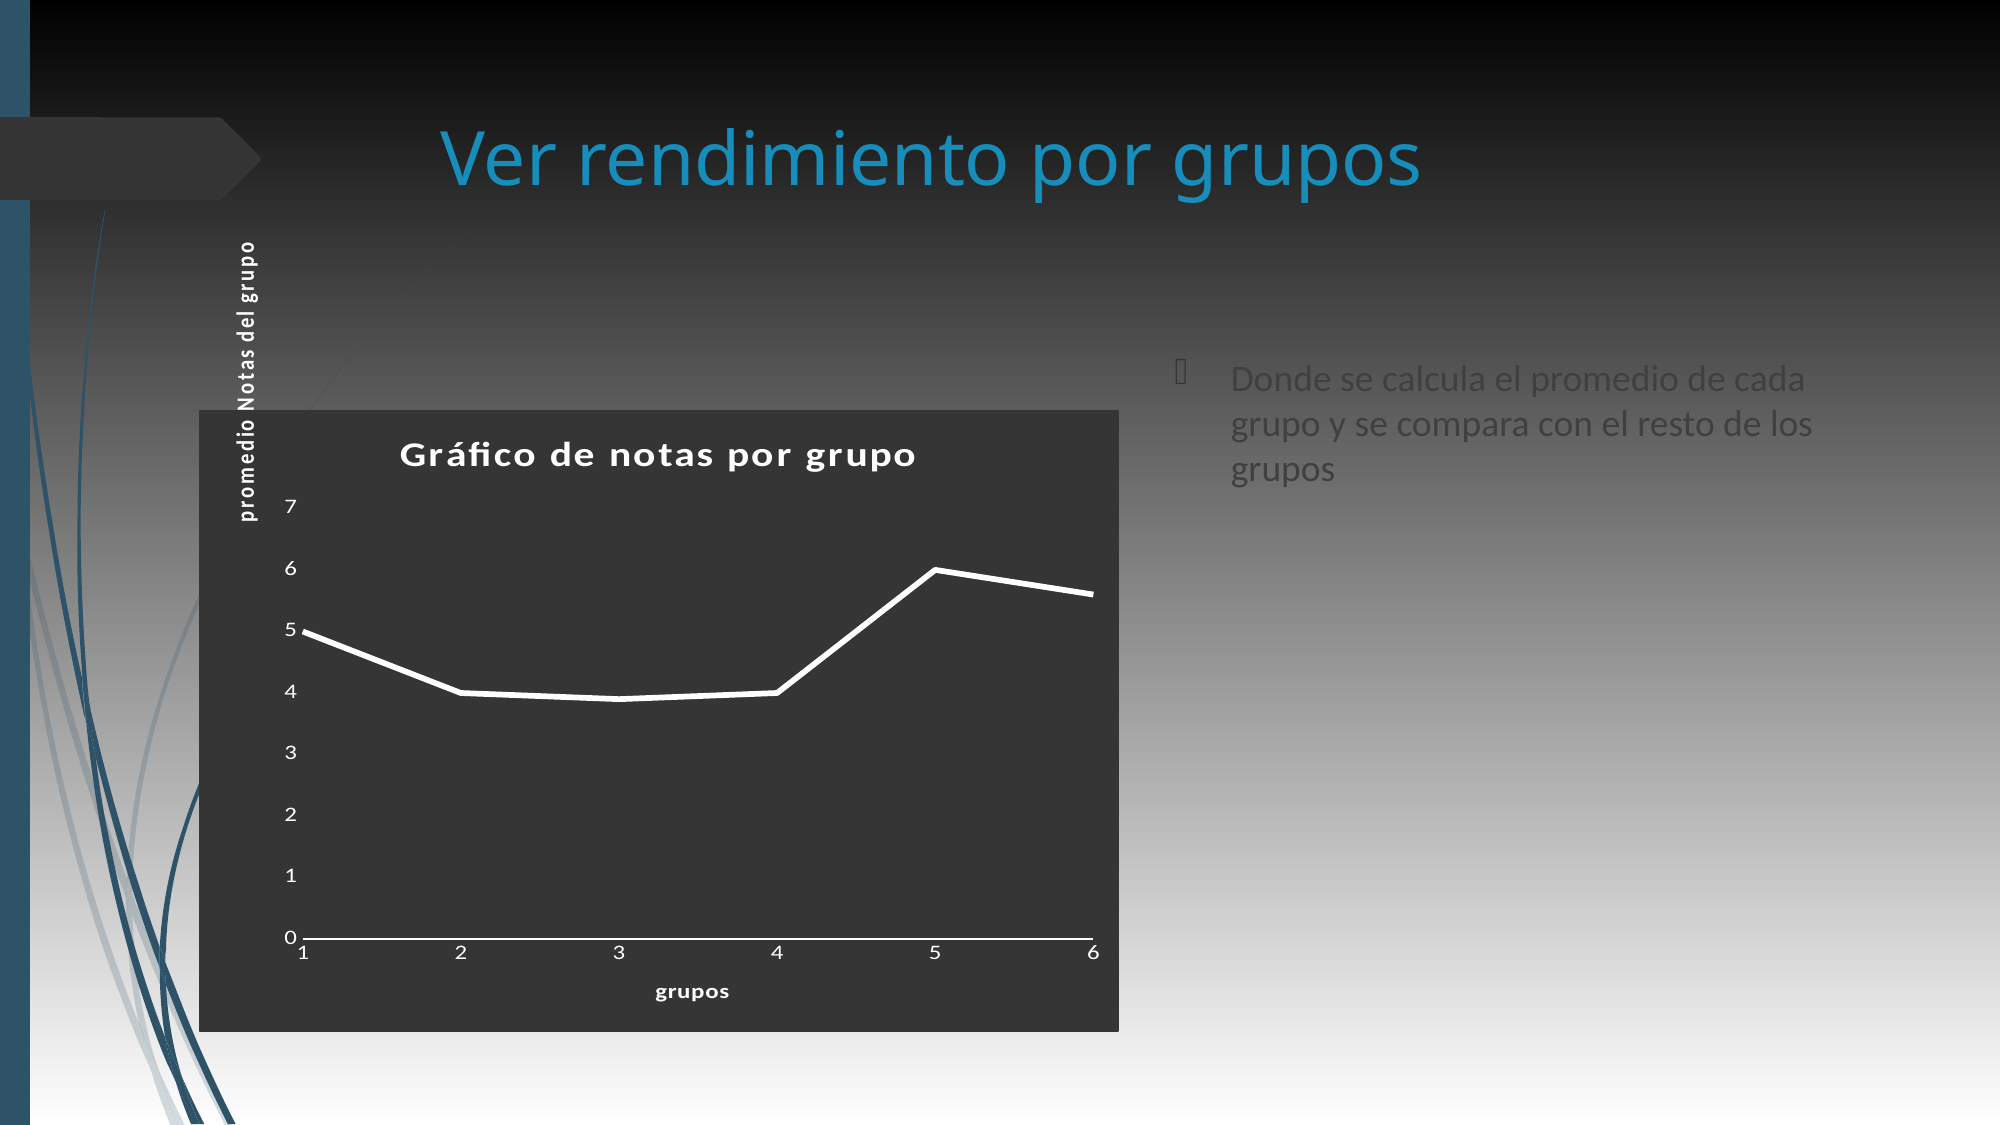

# Ver rendimiento por grupos
### Chart: Gráfico de notas por grupo
| Category | |
|---|---|
| 1 | 5.0 |
| 2 | 4.0 |
| 3 | 3.9 |
| 4 | 4.0 |
| 5 | 6.0 |
| 6 | 5.6 |Donde se calcula el promedio de cada grupo y se compara con el resto de los grupos